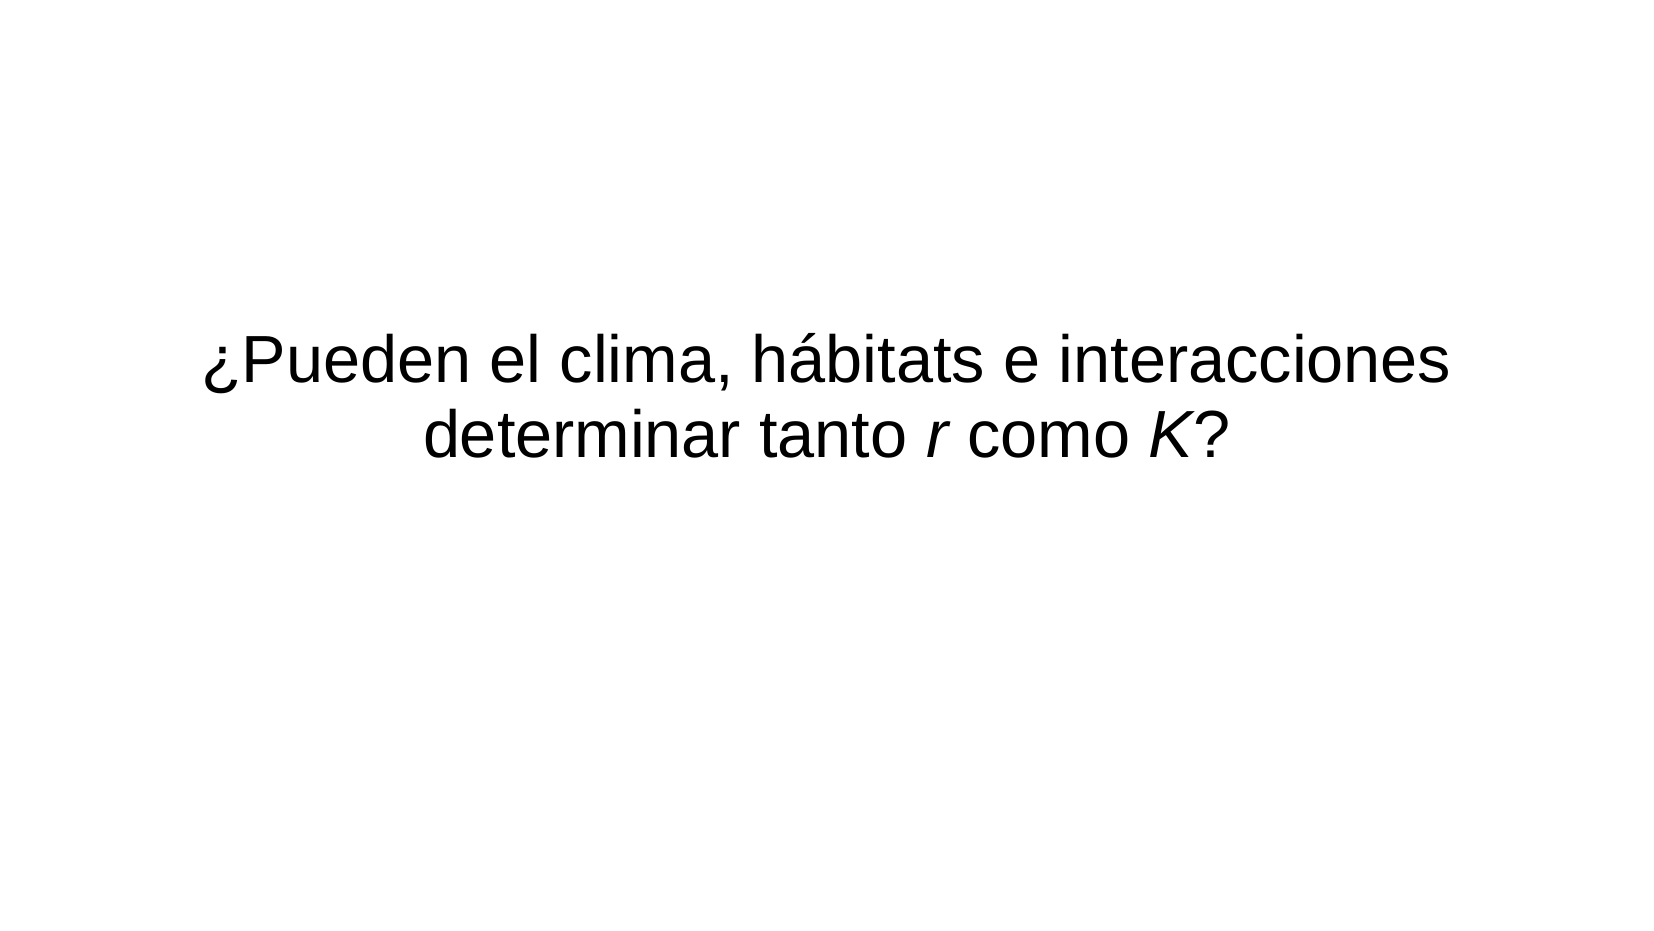

# ¿Pueden el clima, hábitats e interacciones determinar tanto r como K?